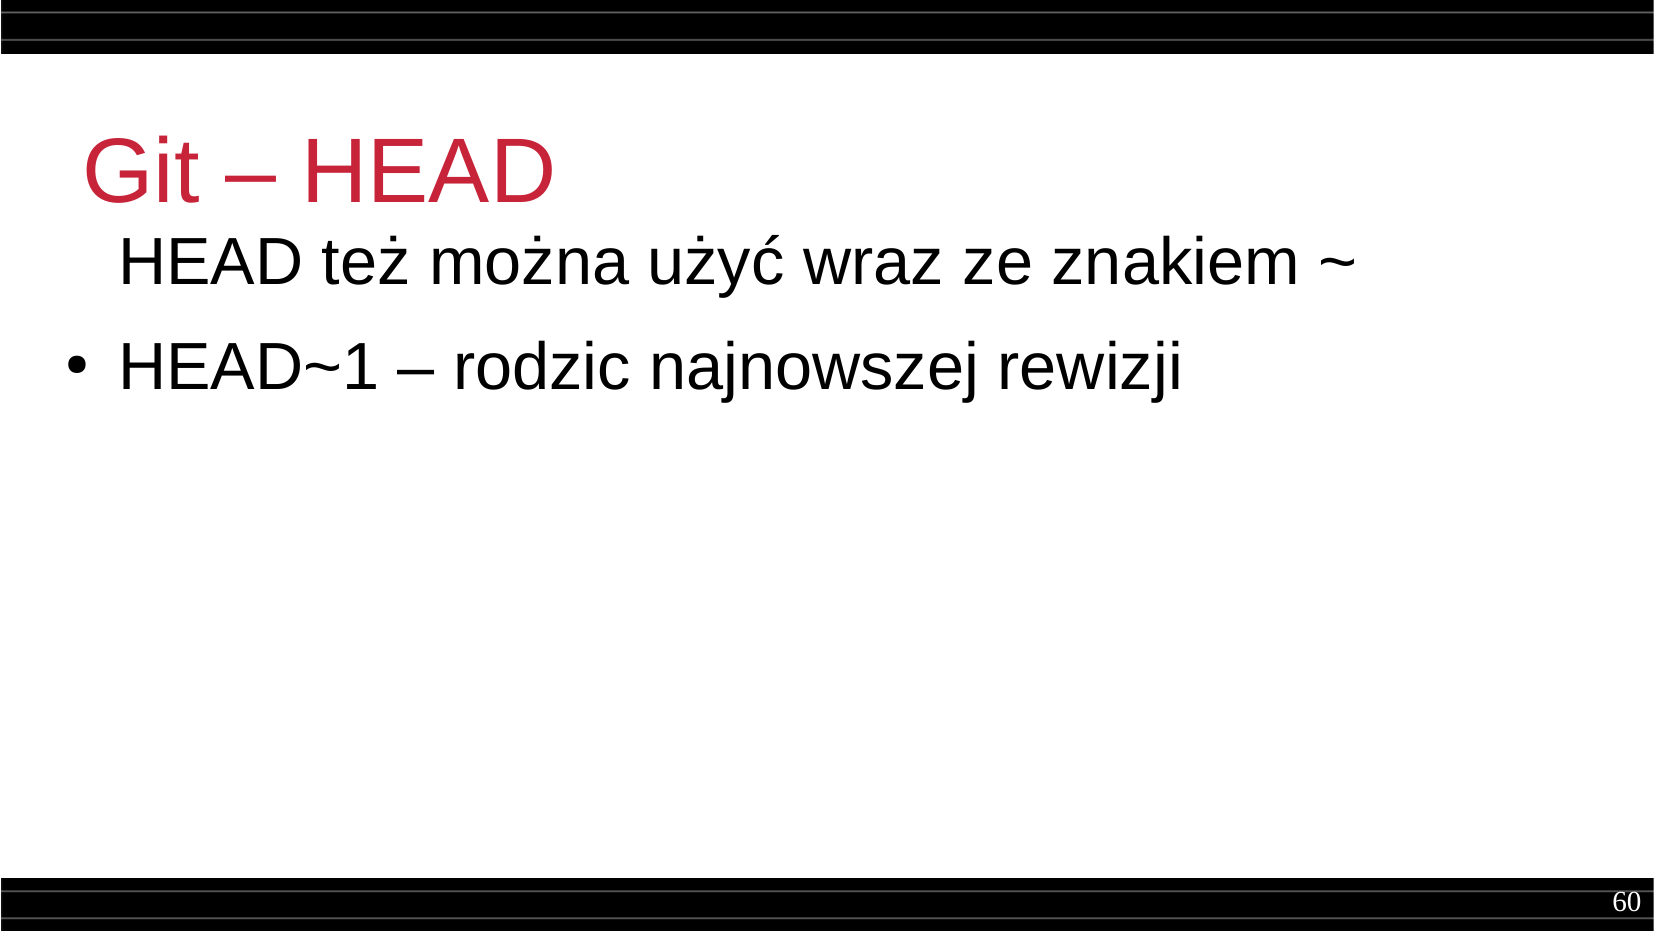

# Git – HEAD
HEAD też można użyć wraz ze znakiem ~
HEAD~1 – rodzic najnowszej rewizji